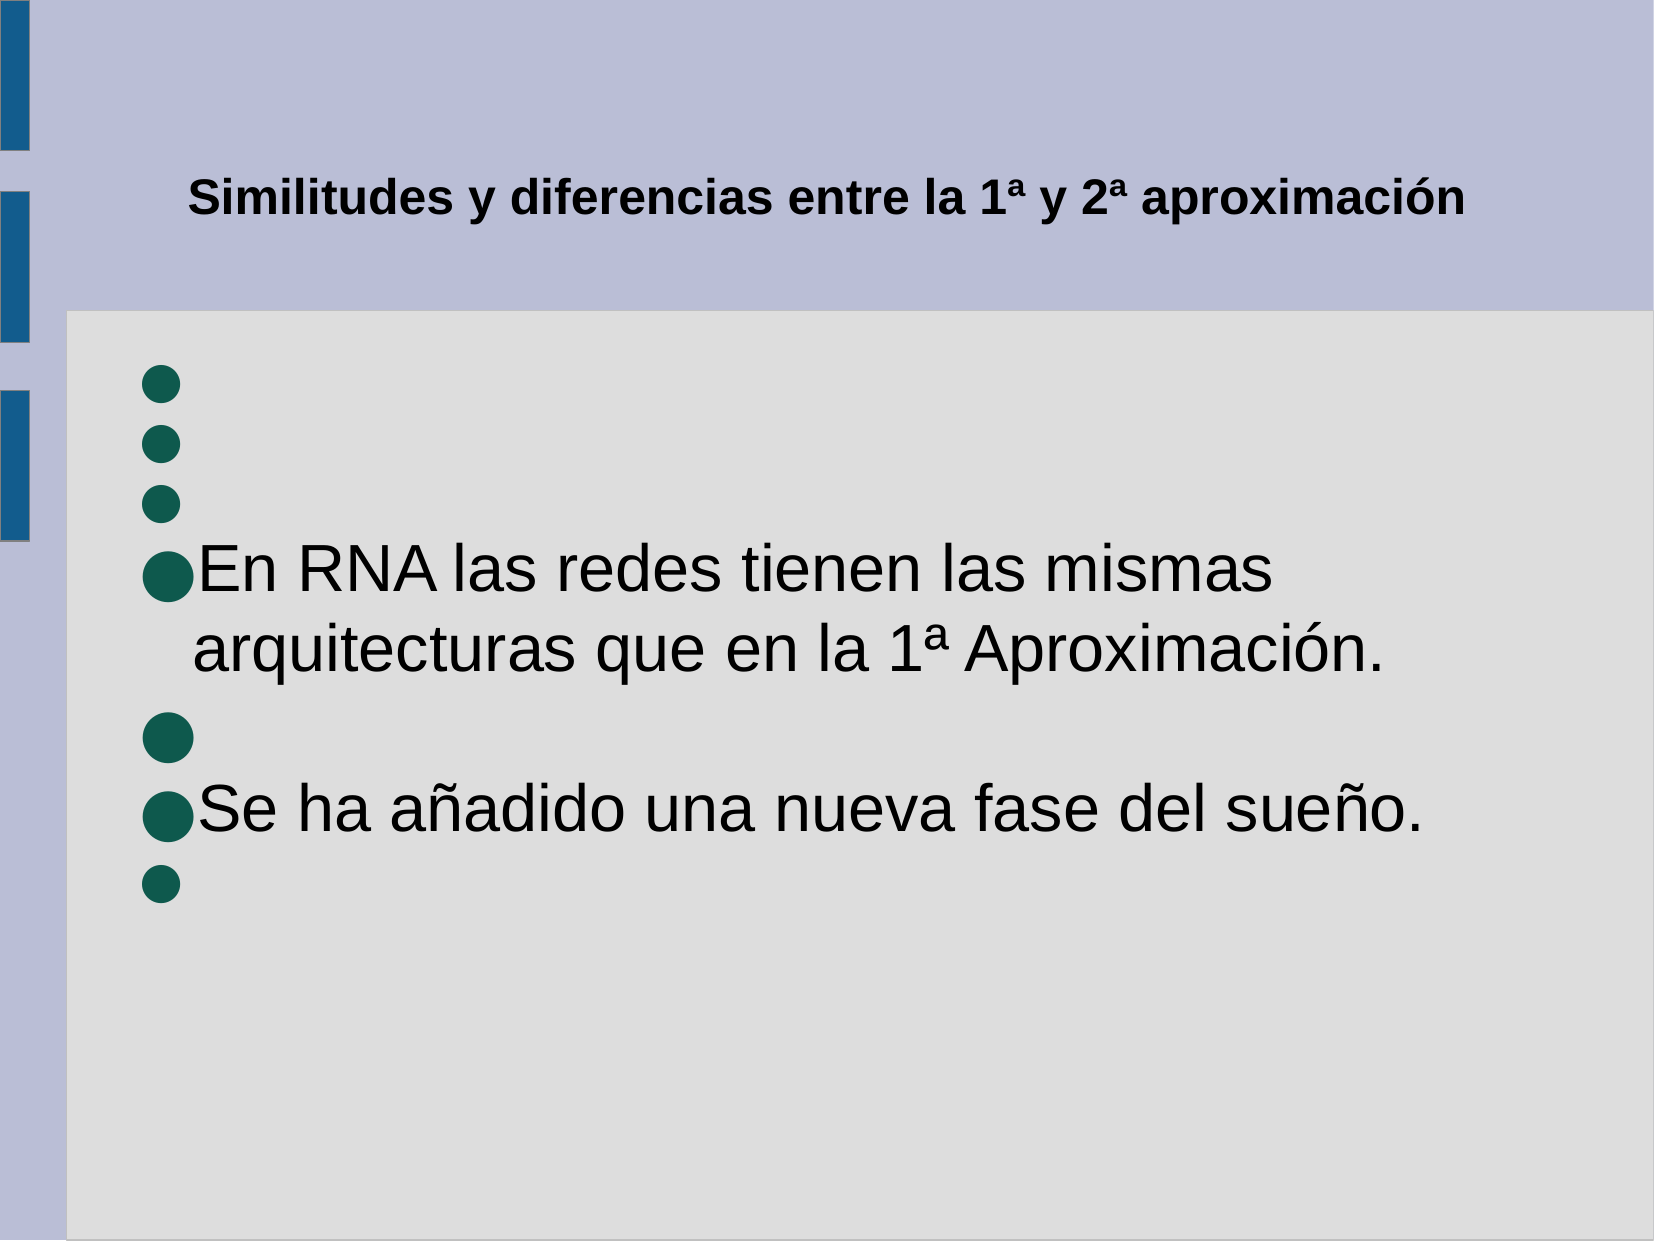

Similitudes y diferencias entre la 1ª y 2ª aproximación
En RNA las redes tienen las mismas arquitecturas que en la 1ª Aproximación.
Se ha añadido una nueva fase del sueño.